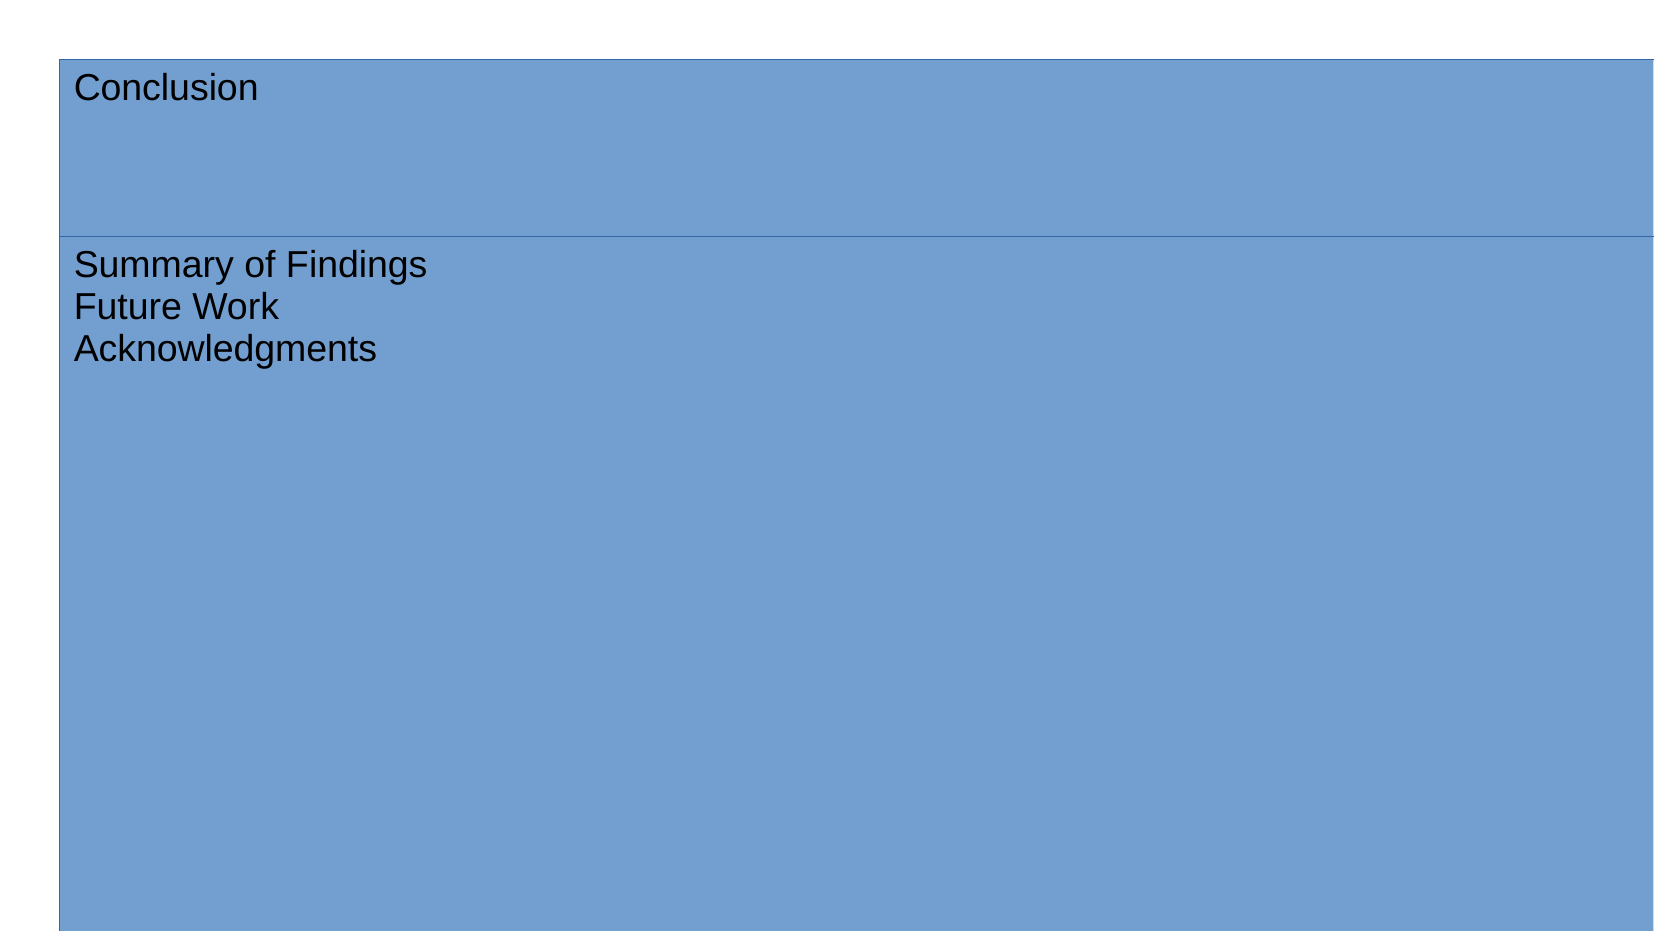

Conclusion
Summary of Findings
Future Work
Acknowledgments